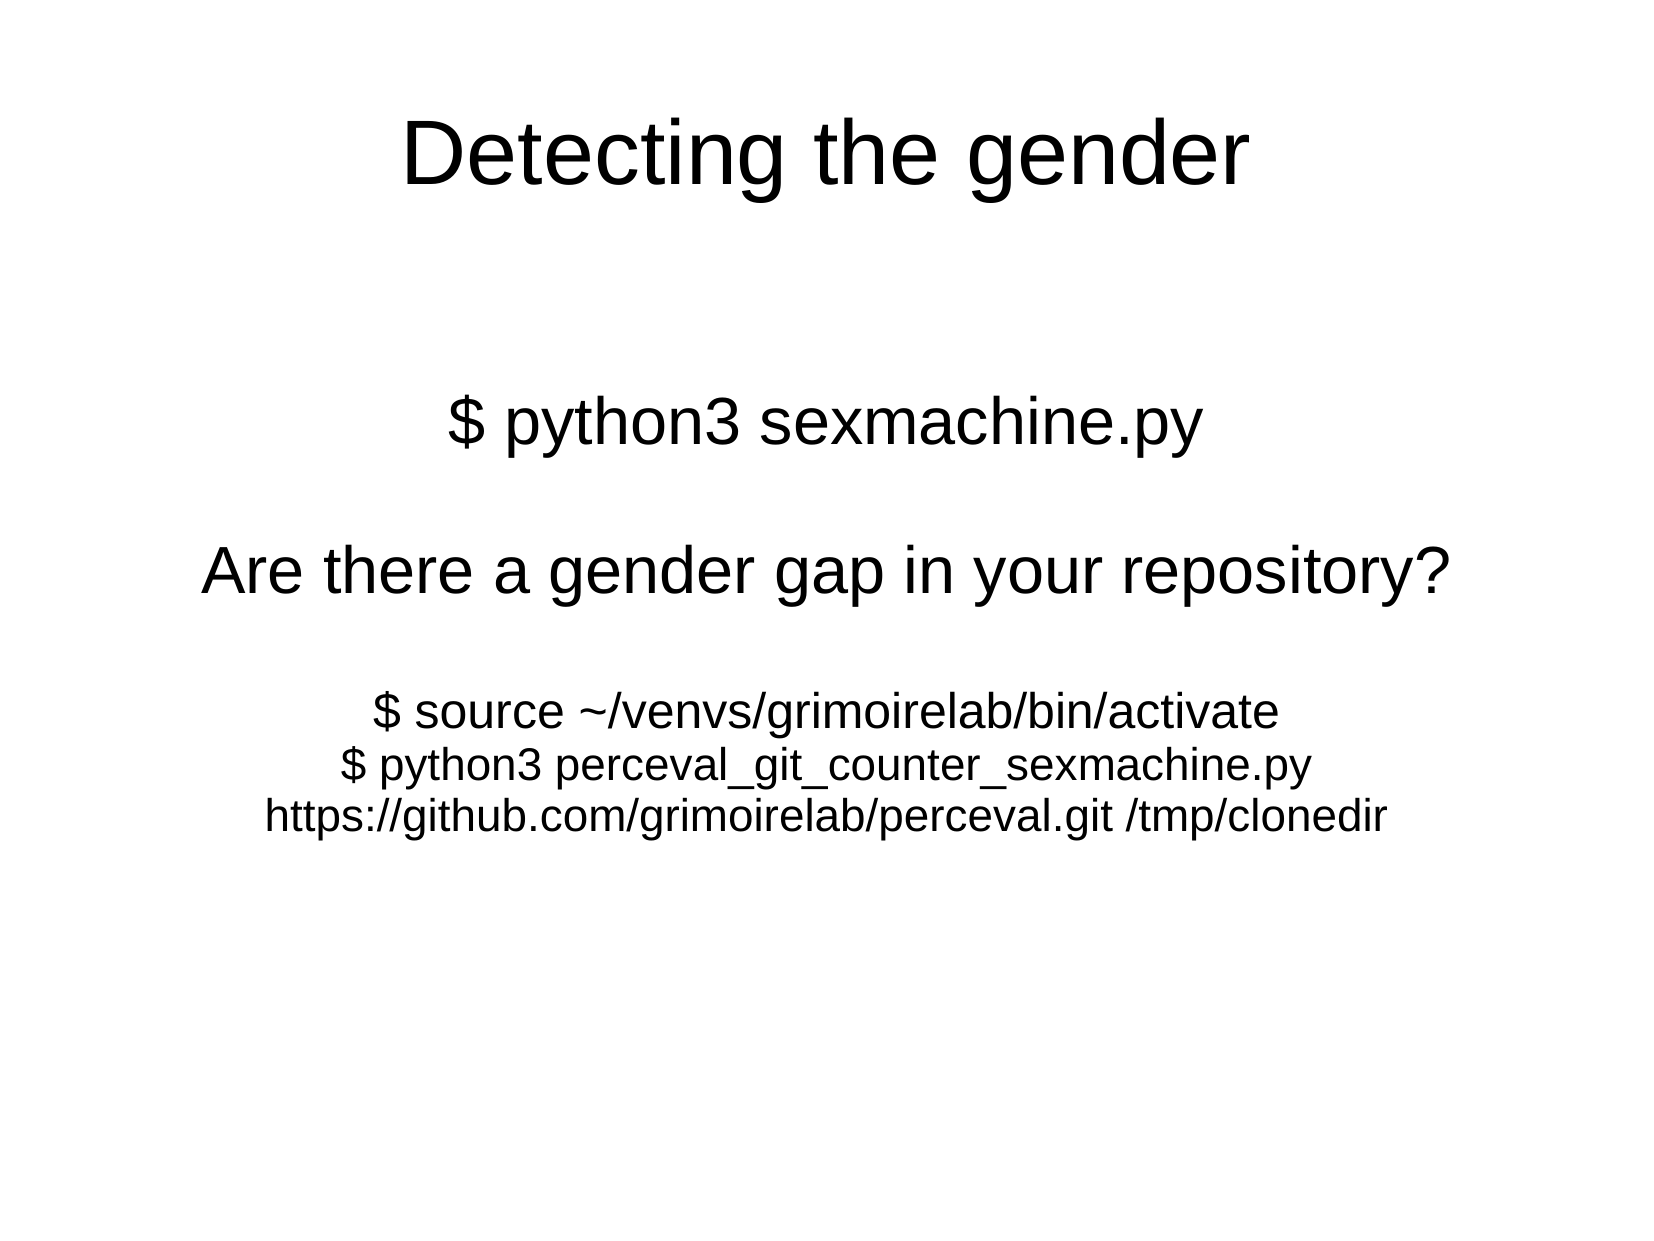

# Detecting the gender
$ python3 sexmachine.py
Are there a gender gap in your repository?
$ source ~/venvs/grimoirelab/bin/activate
$ python3 perceval_git_counter_sexmachine.py https://github.com/grimoirelab/perceval.git /tmp/clonedir